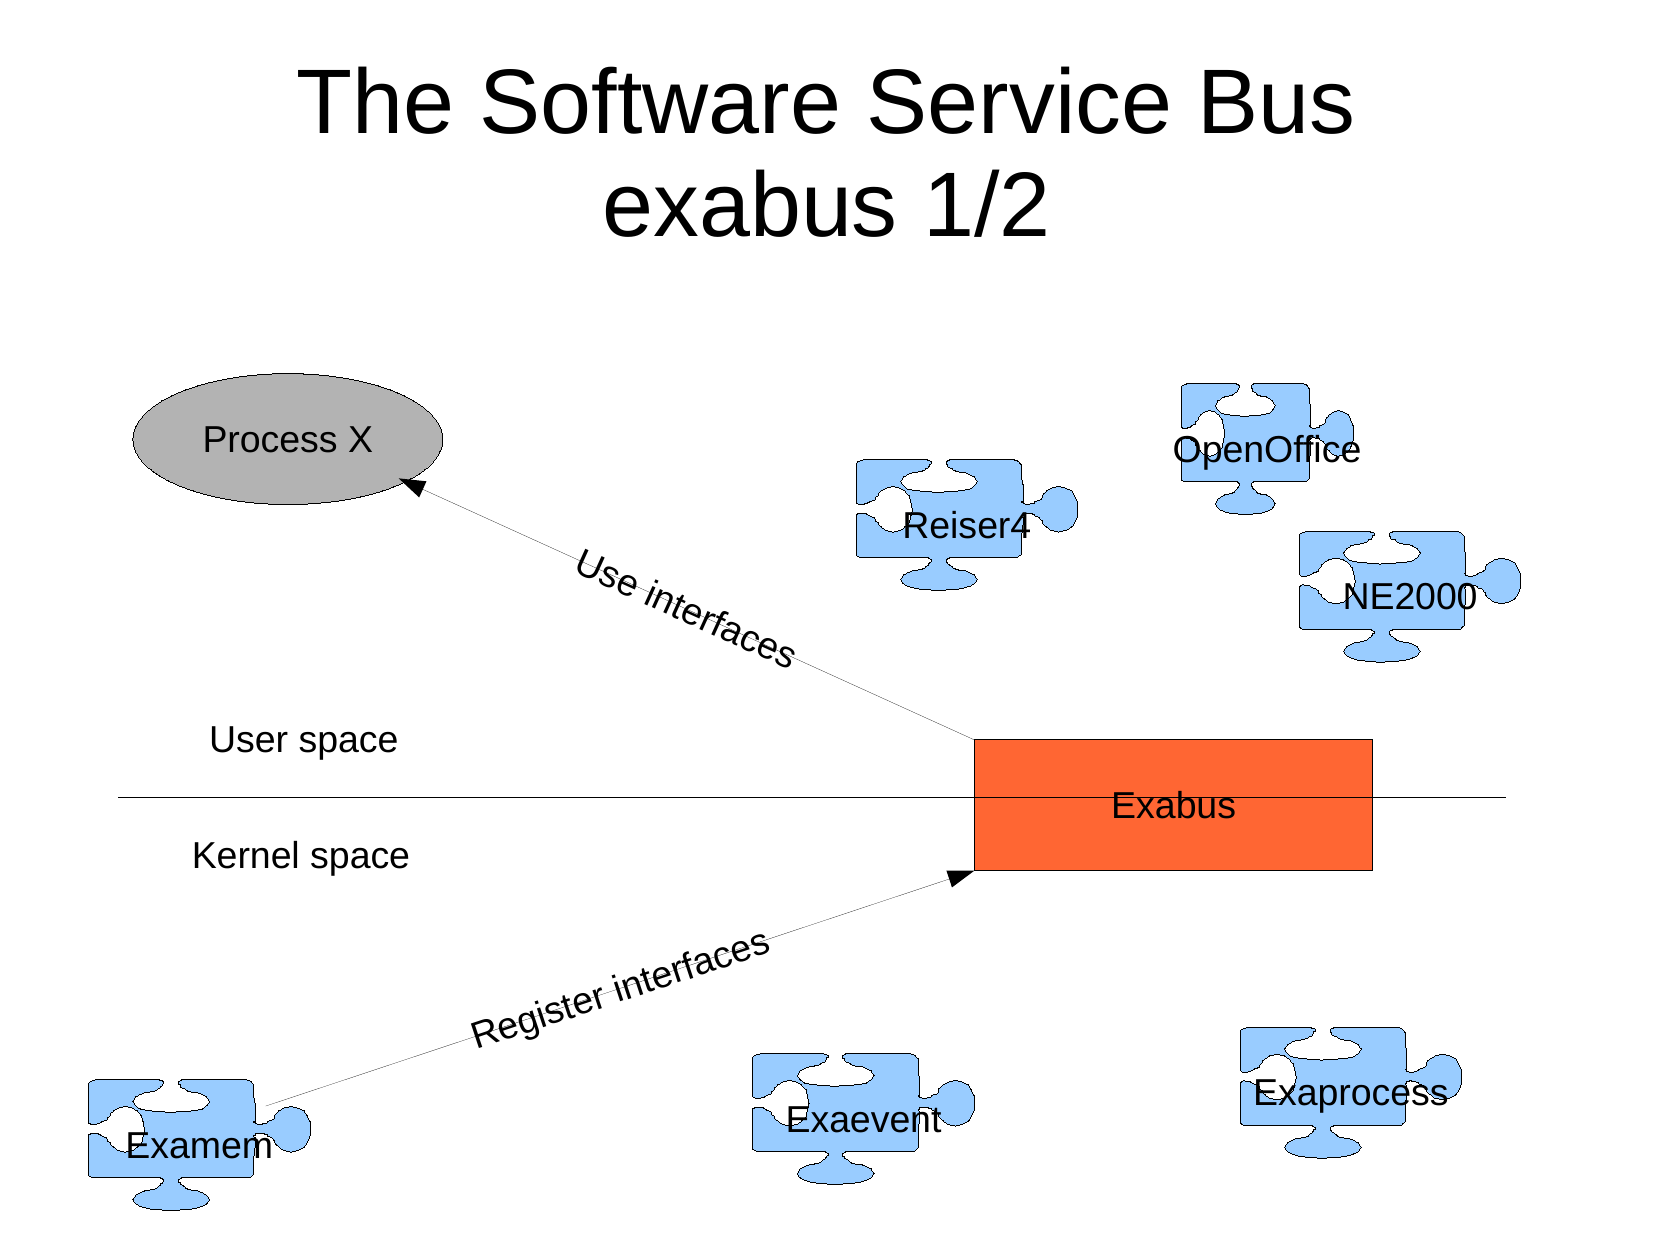

# The Software Service Bus exabus 1/2
Process X
OpenOffice
Reiser4
Use interfaces
NE2000
User space
Exabus
Kernel space
Register interfaces
Exaprocess
Exaevent
Examem